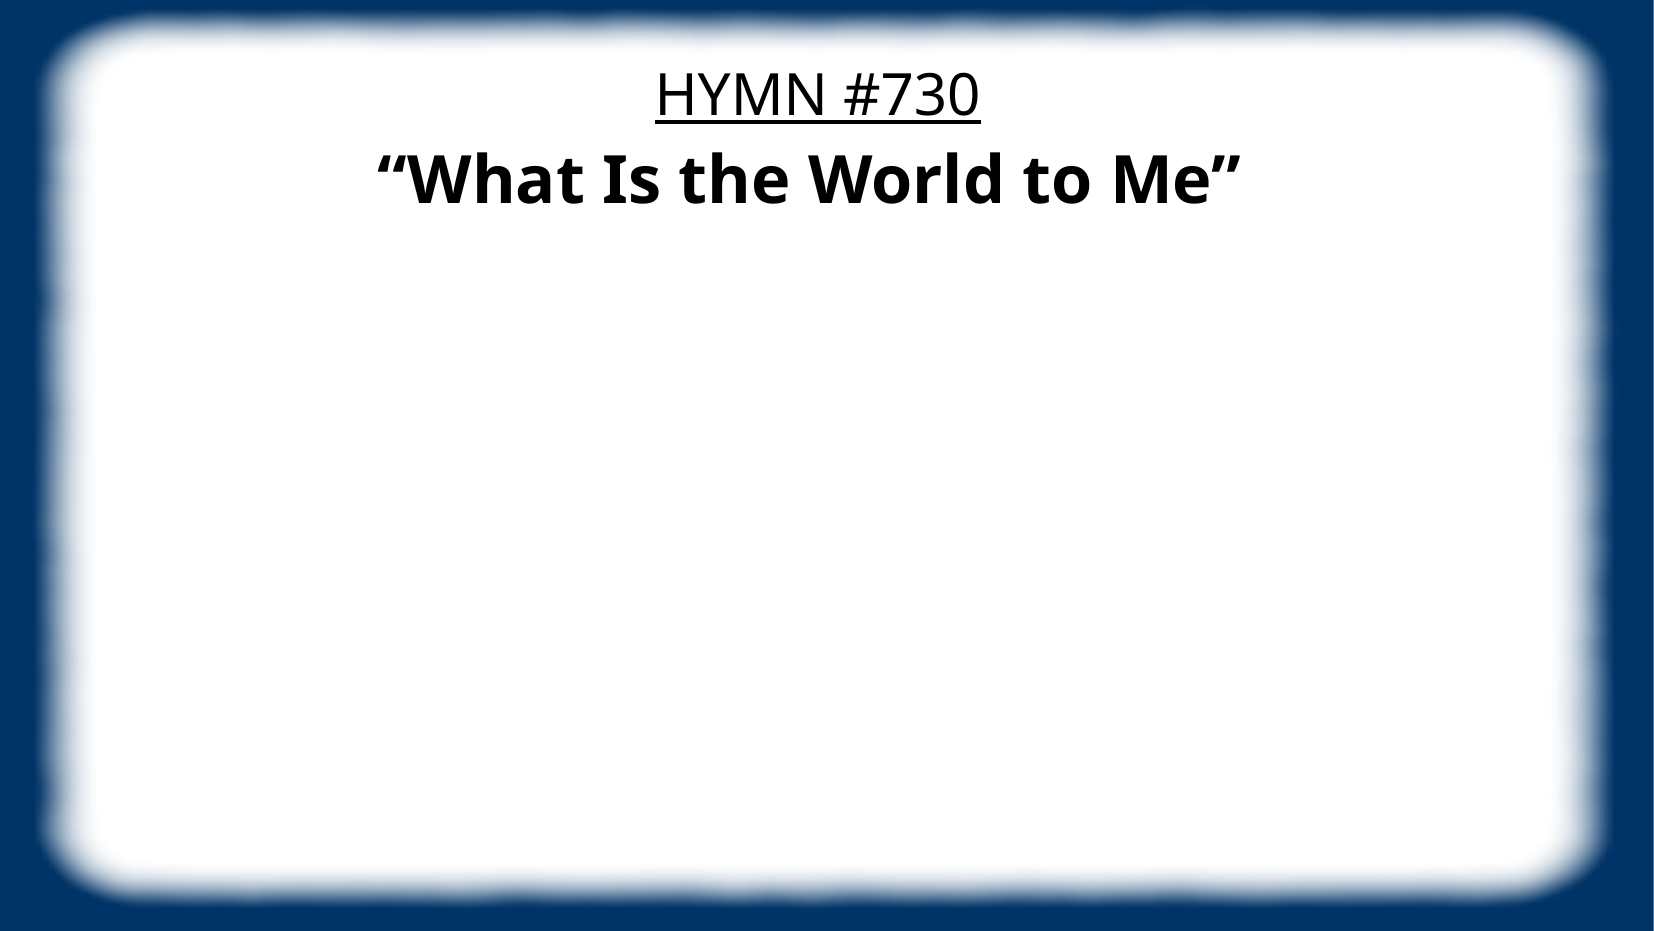

HYMN #730
“What Is the World to Me”